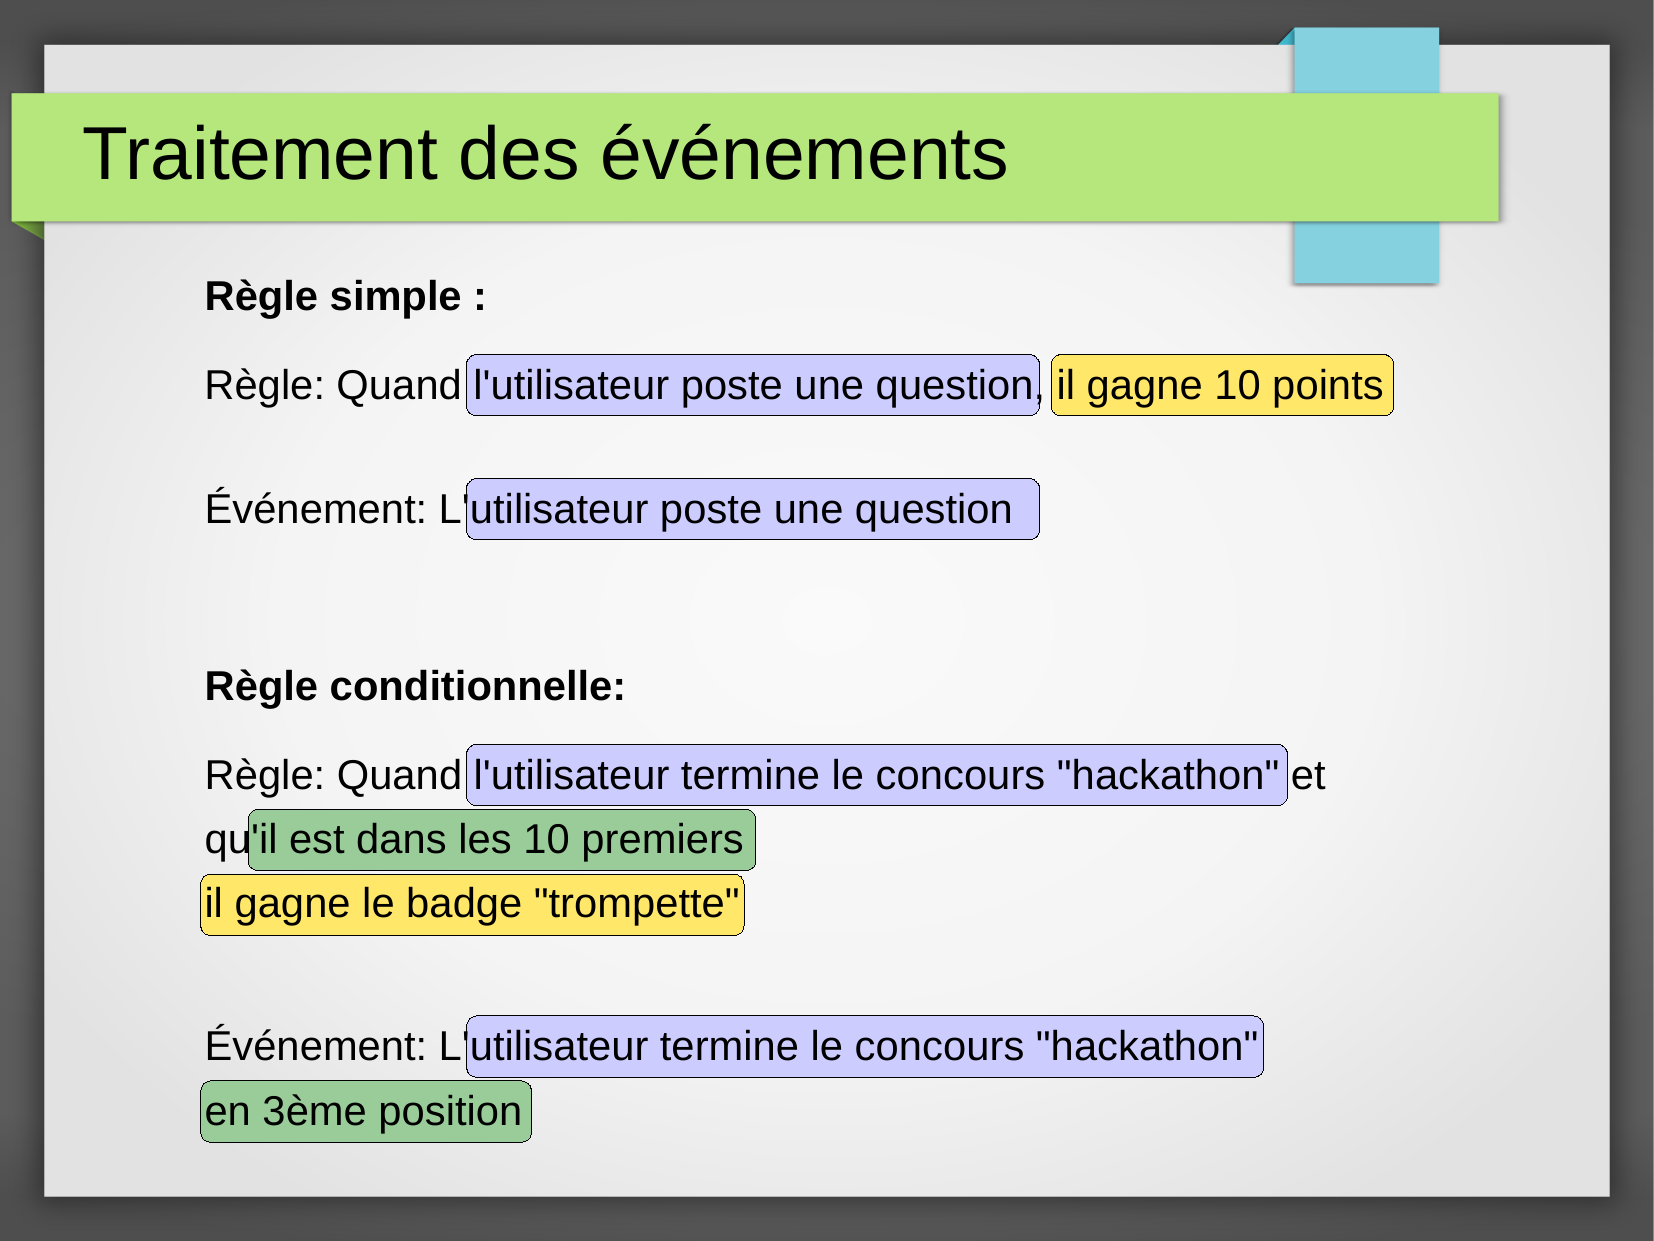

# Traitement des événements
Règle simple :
Règle: Quand l'utilisateur poste une question, il gagne 10 points
Événement: L'utilisateur poste une question
Règle conditionnelle:
Règle: Quand l'utilisateur termine le concours "hackathon" et
qu'il est dans les 10 premiers
il gagne le badge "trompette"
Événement: L'utilisateur termine le concours "hackathon"
en 3ème position